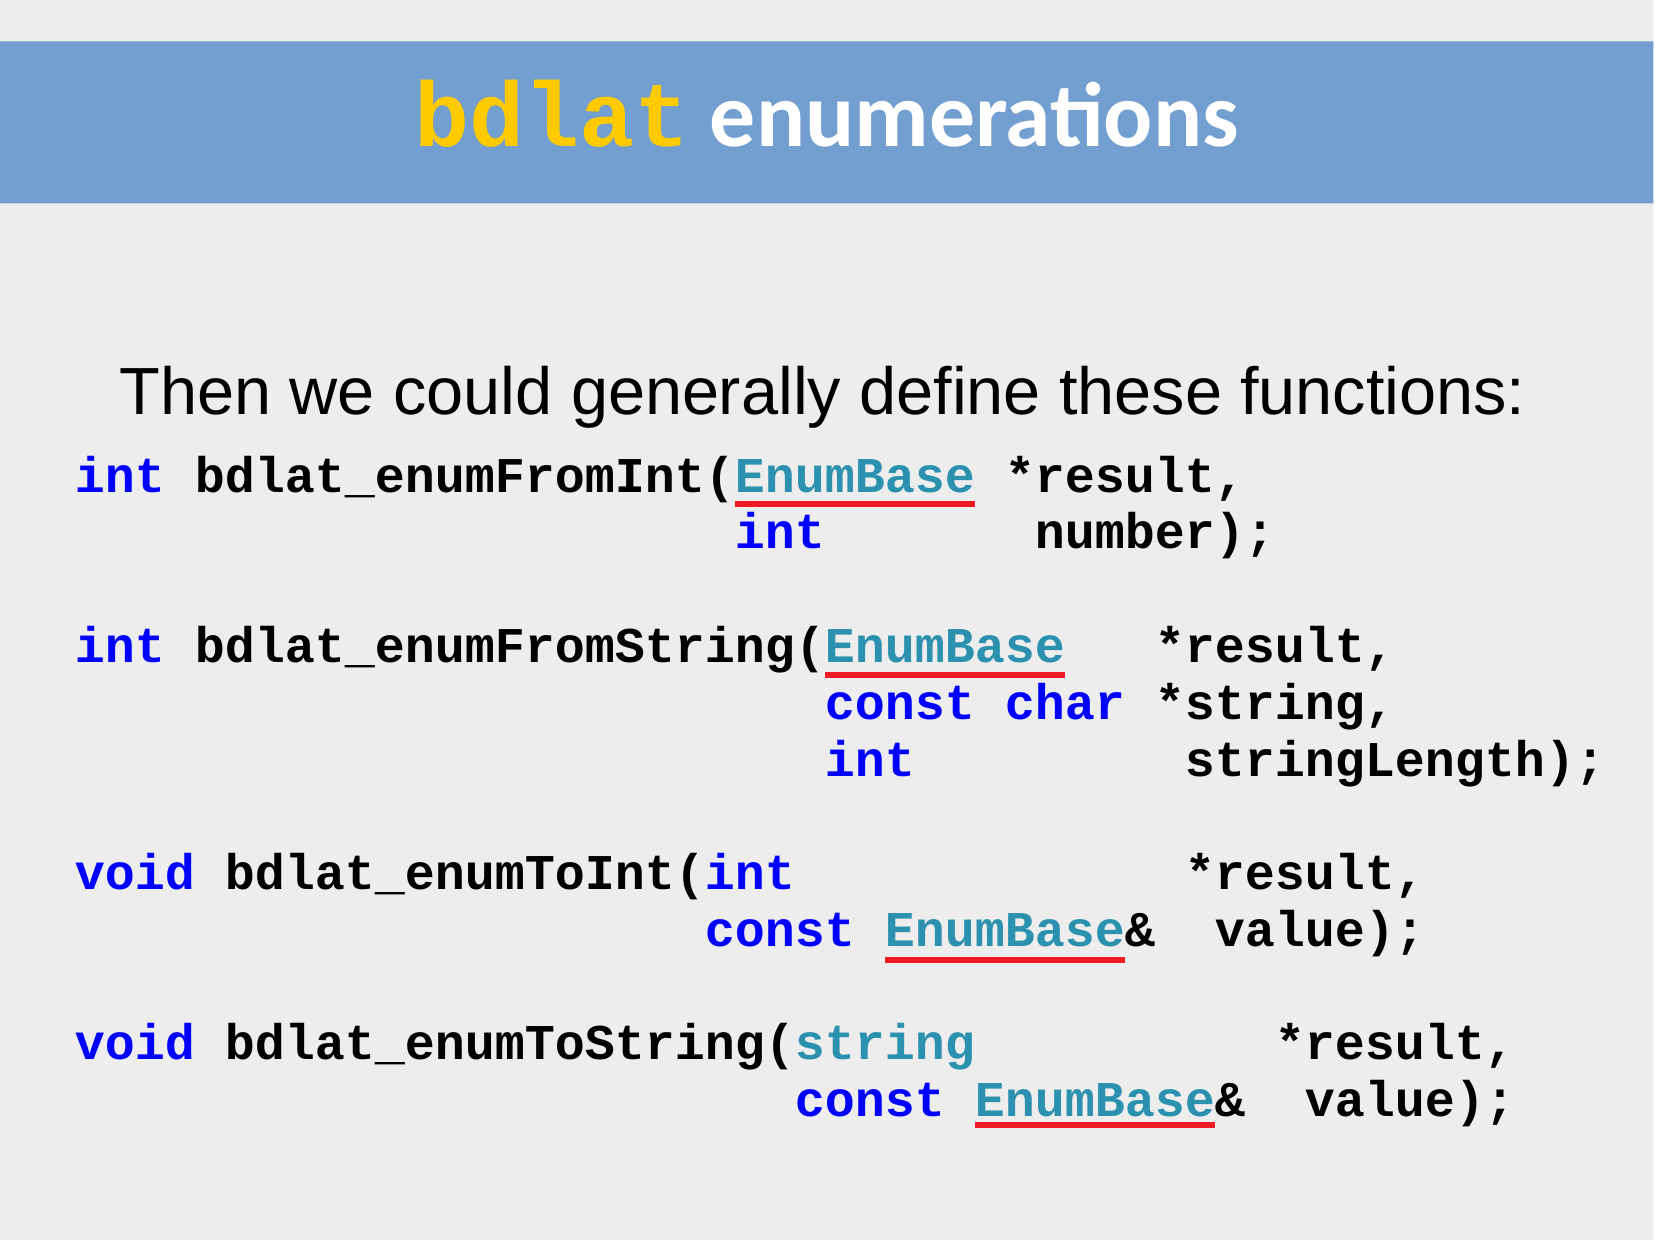

# bdlat enumerations
Then we could generally define these functions:
int bdlat_enumFromInt(EnumBase *result,
 int number);
int bdlat_enumFromString(EnumBase *result,
 const char *string,
 int stringLength);
void bdlat_enumToInt(int *result,
 const EnumBase& value);
void bdlat_enumToString(string *result,
 const EnumBase& value);